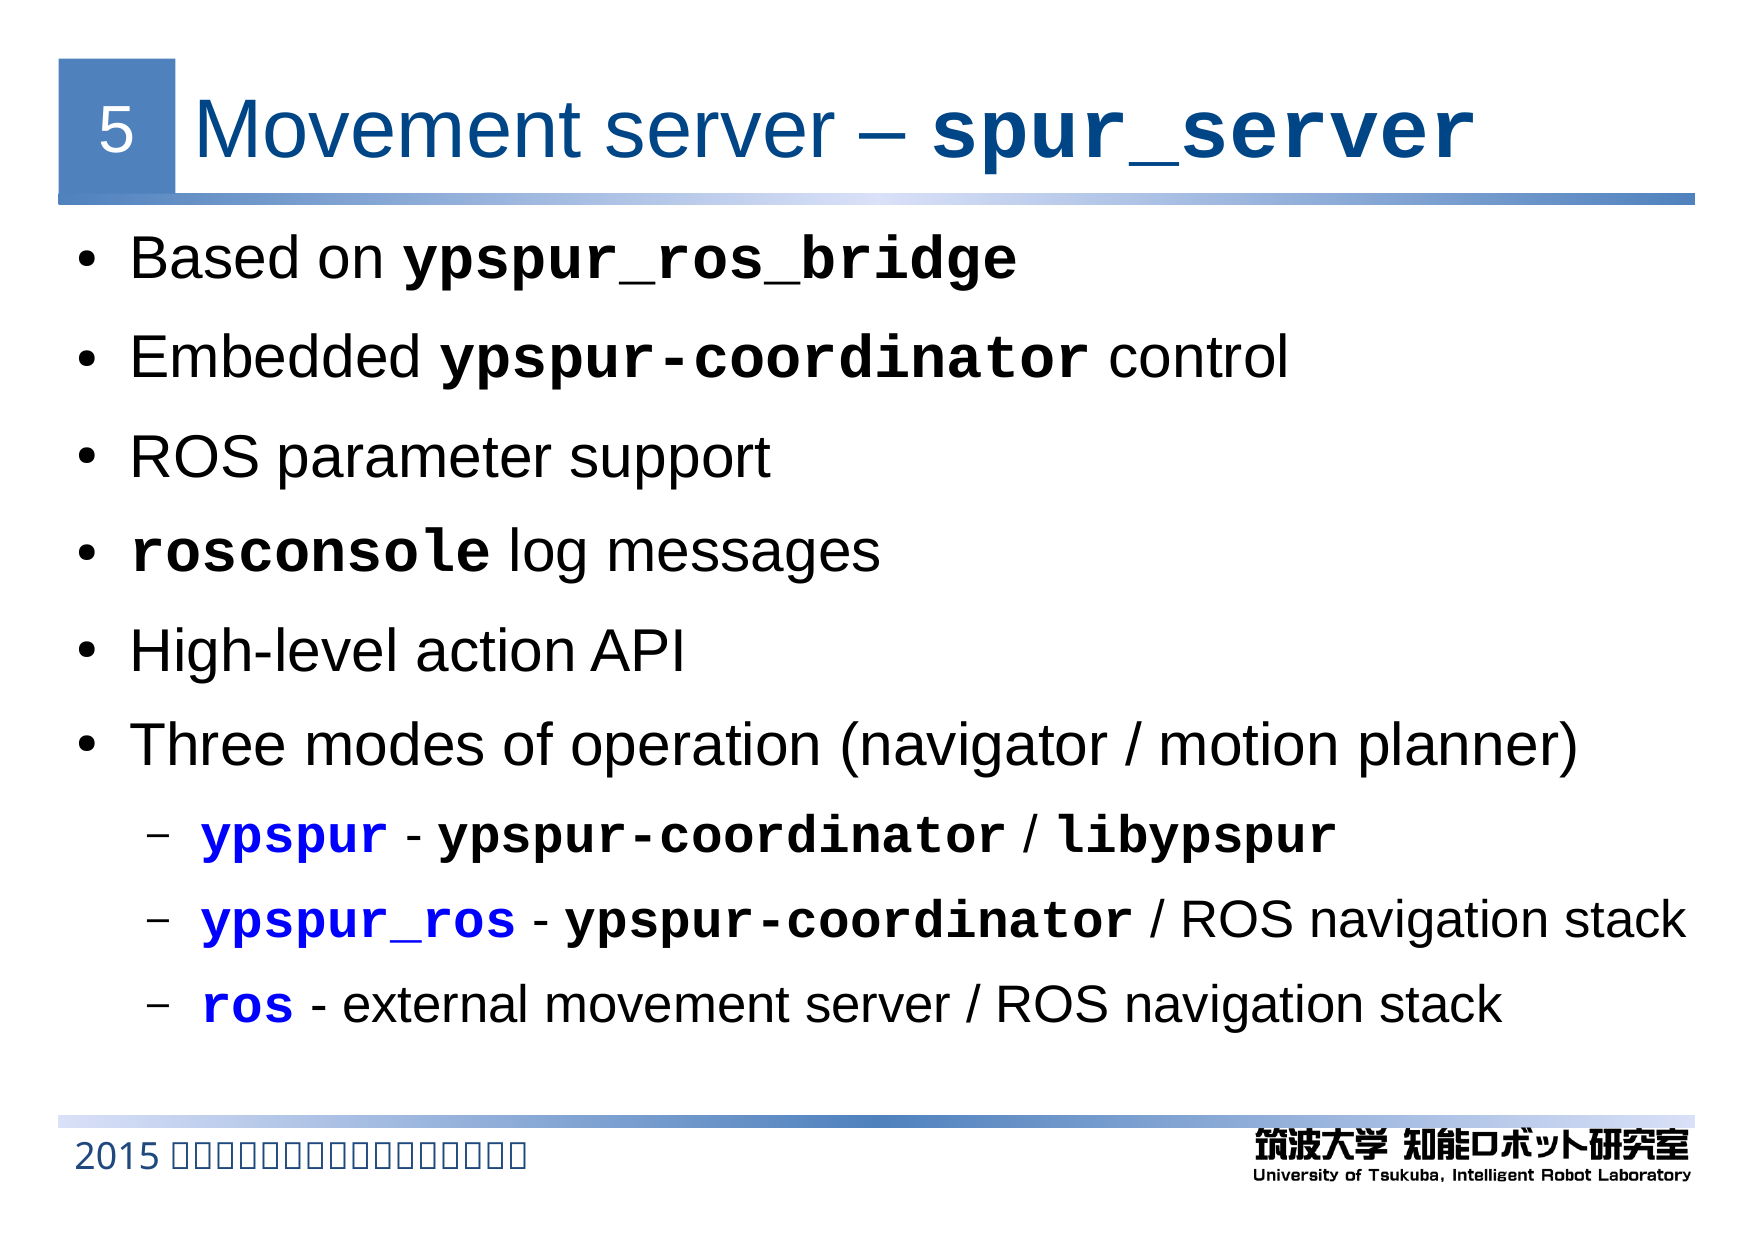

# Movement server – spur_server
Based on ypspur_ros_bridge
Embedded ypspur-coordinator control
ROS parameter support
rosconsole log messages
High-level action API
Three modes of operation (navigator / motion planner)
ypspur - ypspur-coordinator / libypspur
ypspur_ros - ypspur-coordinator / ROS navigation stack
ros - external movement server / ROS navigation stack